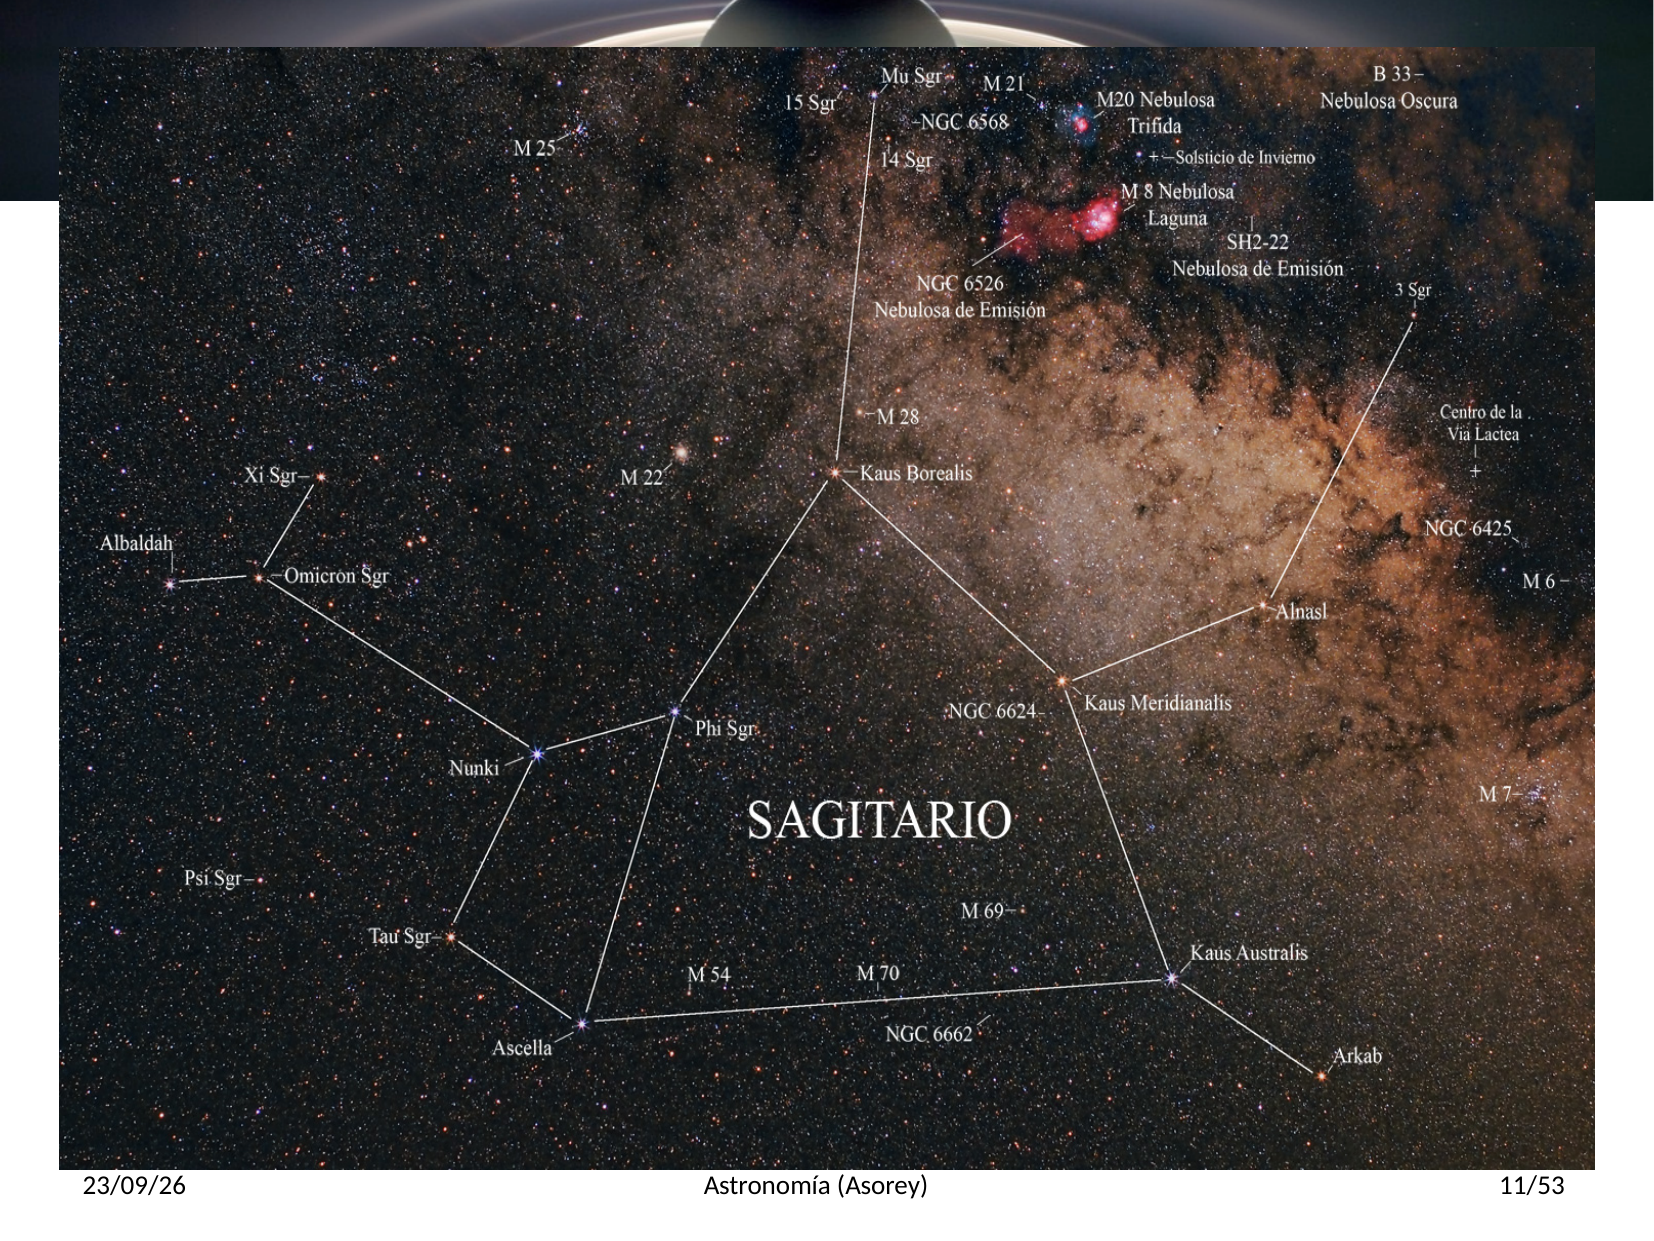

Inclinada ~60º, respecto del Ecuador Celeste
# La Vía Láctea
Astronomía (Asorey)
11